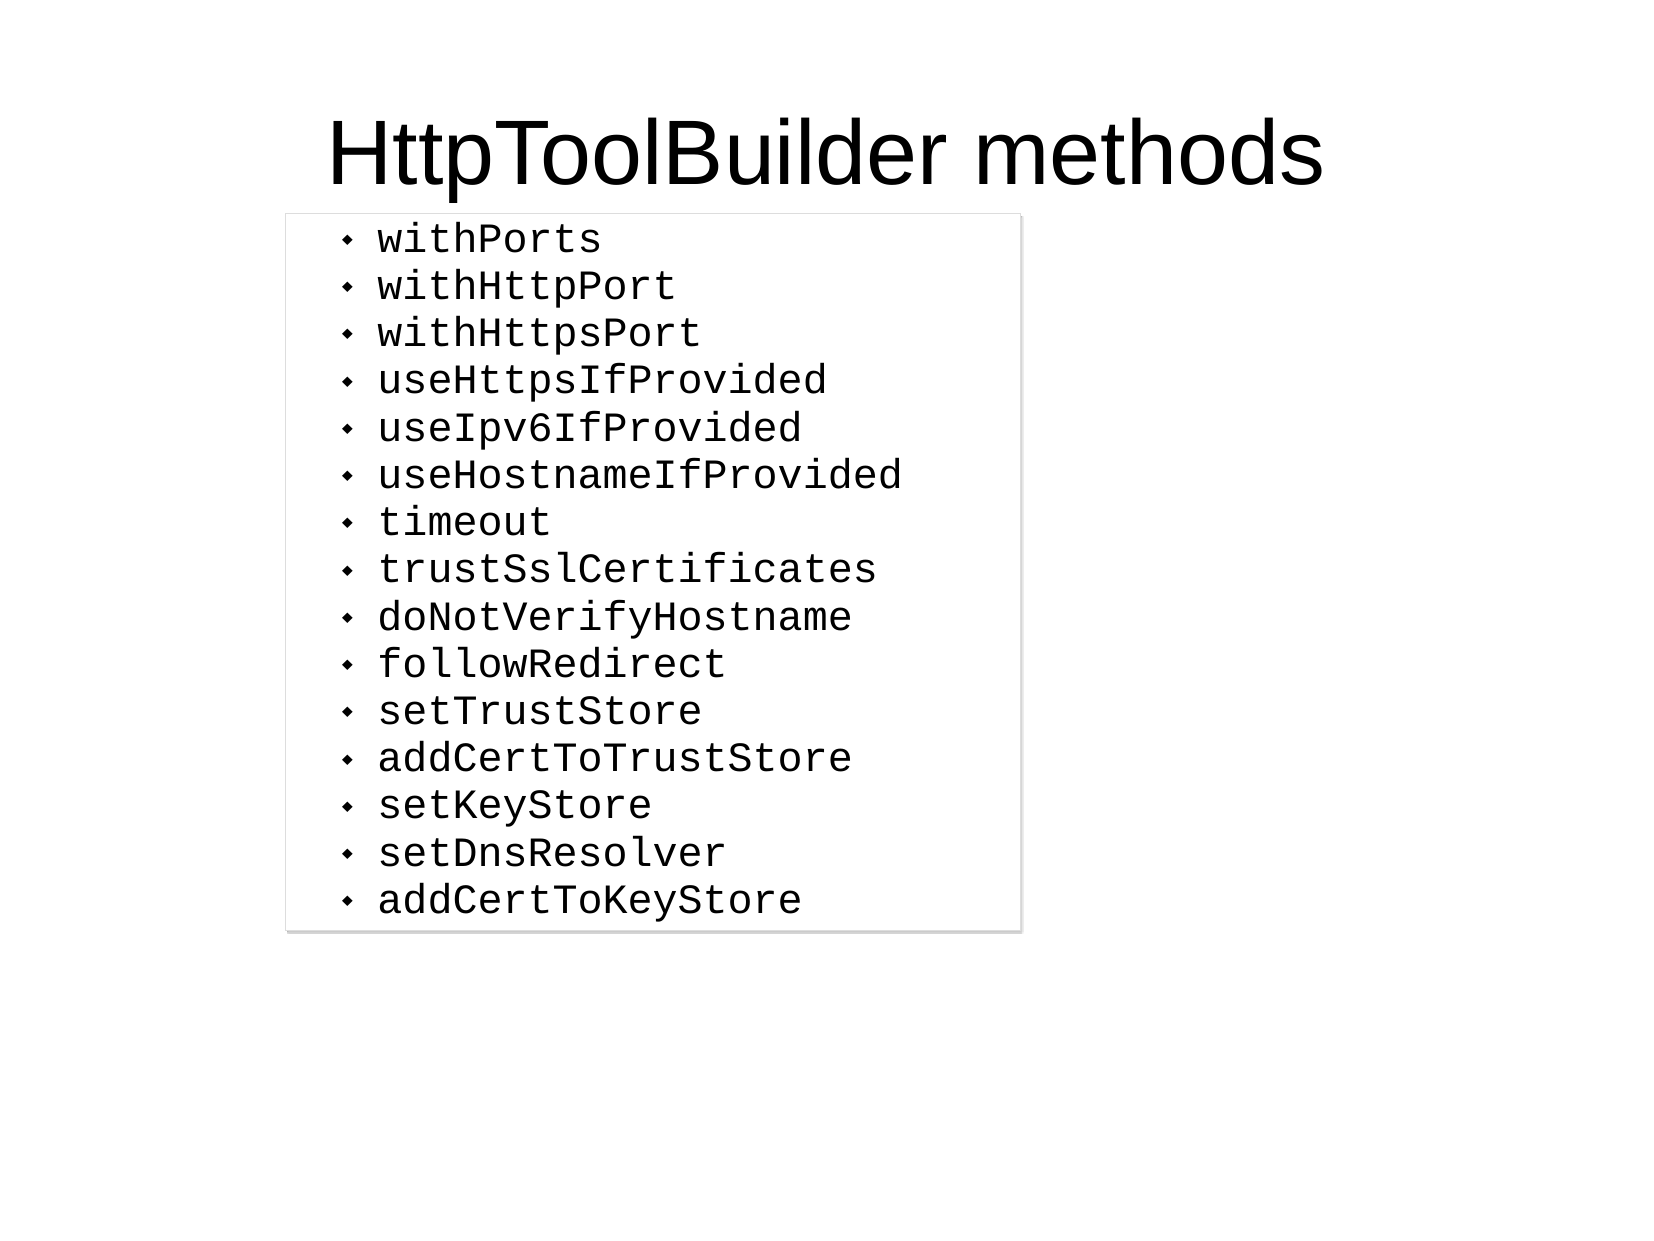

# HttpToolBuilder methods
withPorts
withHttpPort
withHttpsPort
useHttpsIfProvided
useIpv6IfProvided
useHostnameIfProvided
timeout
trustSslCertificates
doNotVerifyHostname
followRedirect
setTrustStore
addCertToTrustStore
setKeyStore
setDnsResolver
addCertToKeyStore